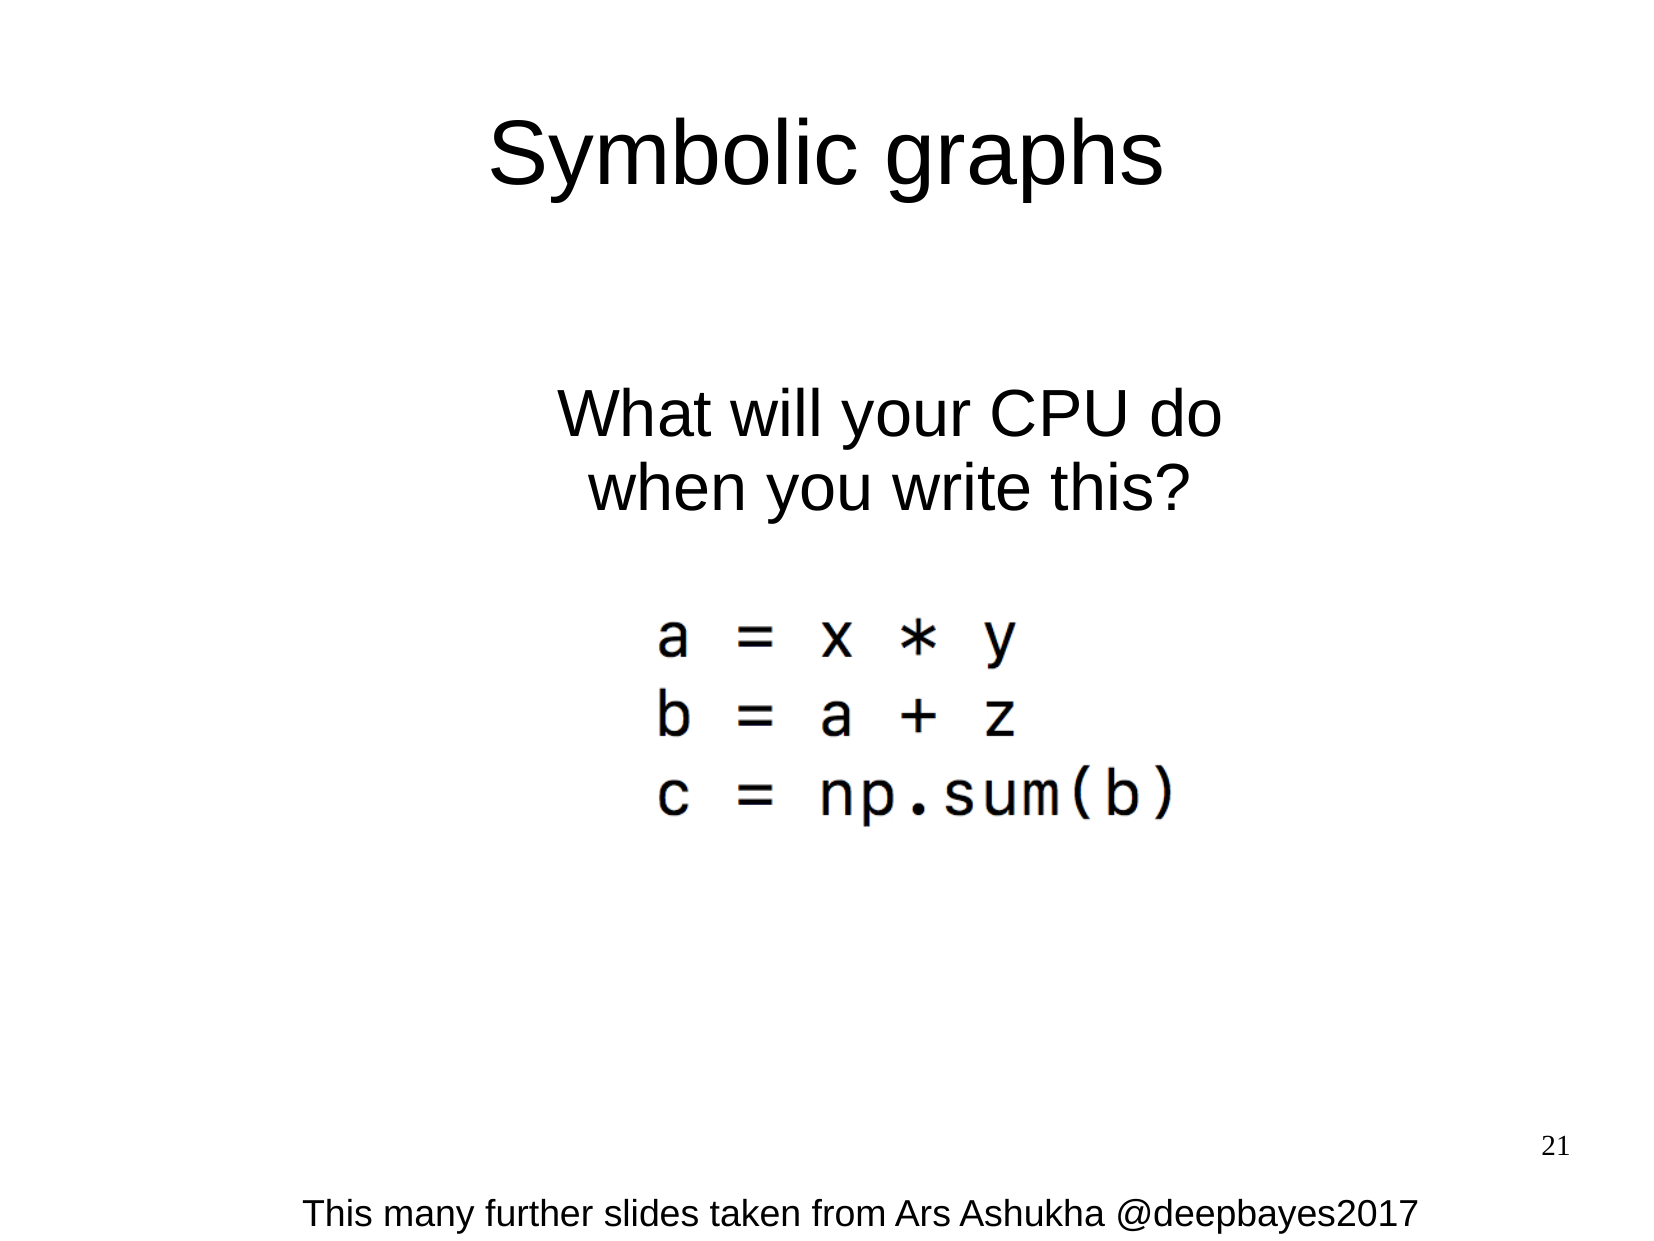

# Symbolic graphs
What will your CPU do
when you write this?
21
This many further slides taken from Ars Ashukha @deepbayes2017